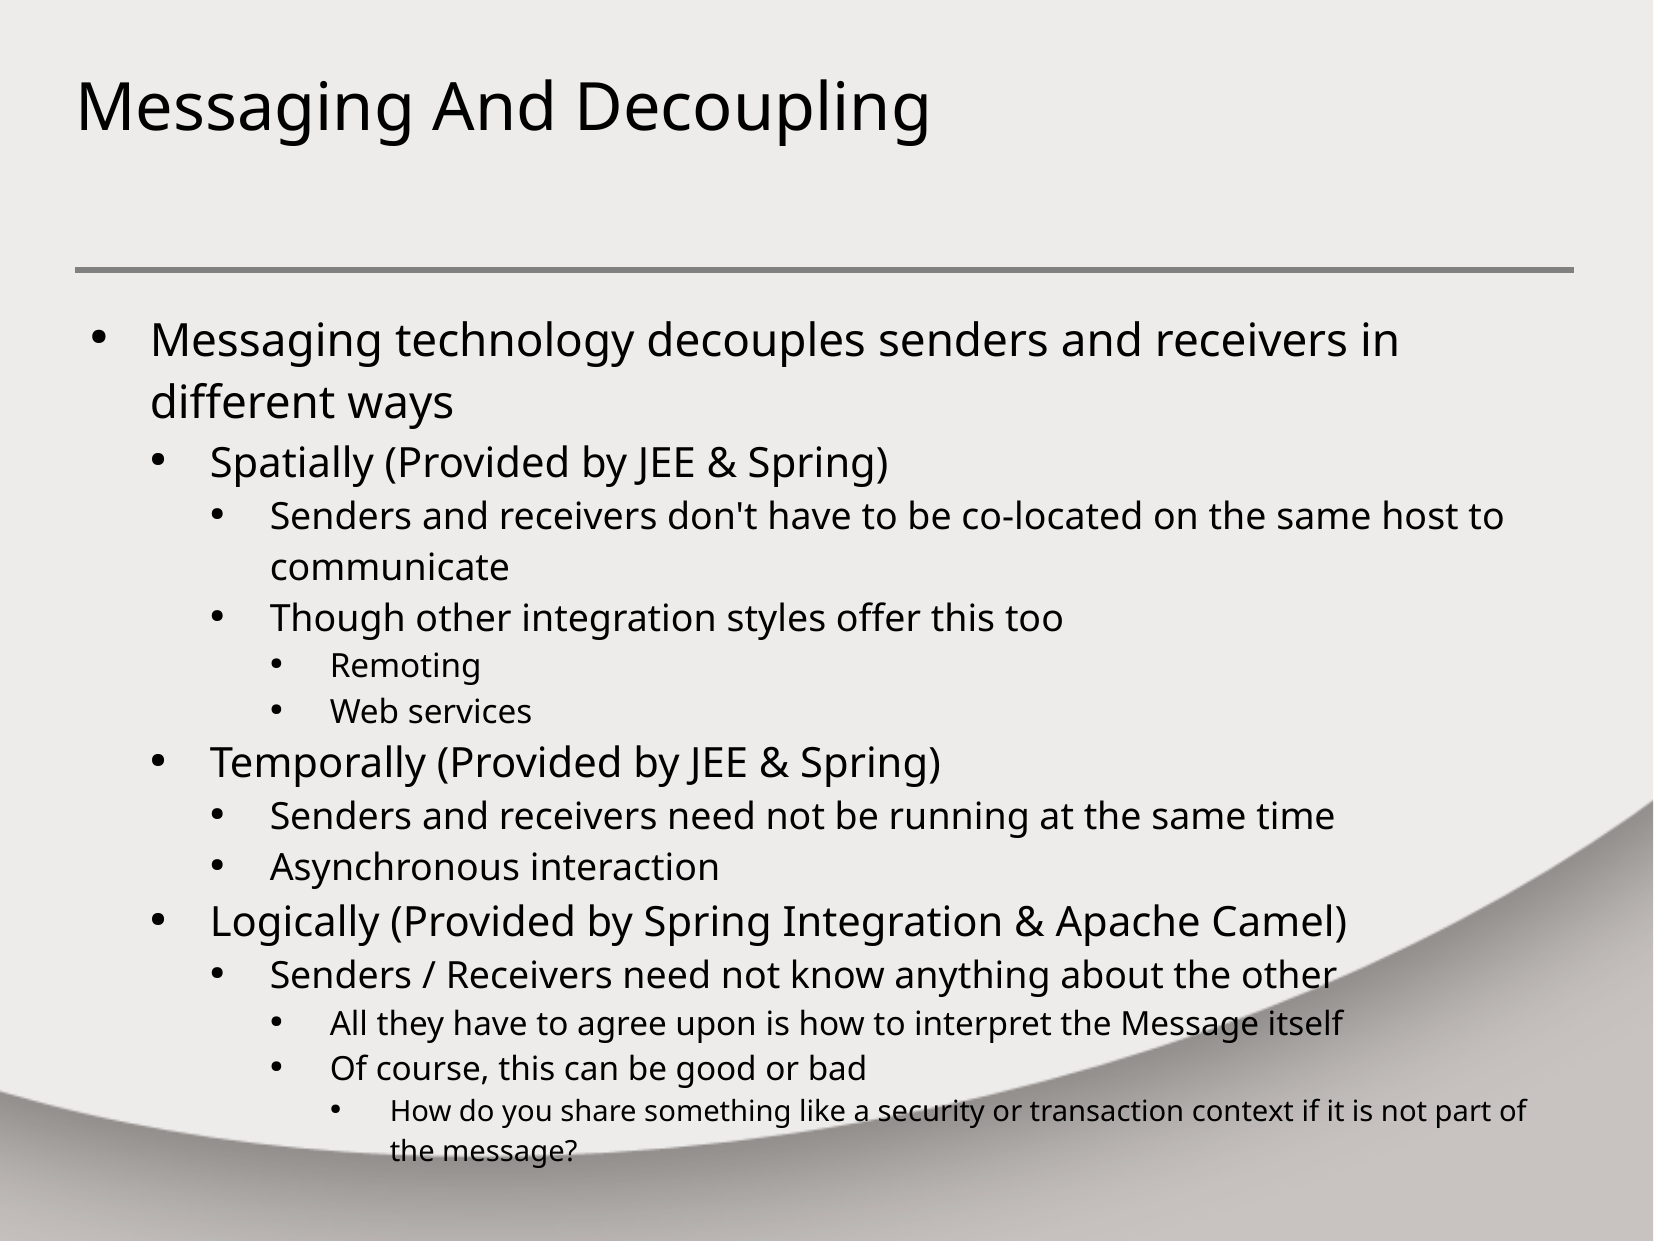

# Messaging And Decoupling
Messaging technology decouples senders and receivers in different ways
Spatially (Provided by JEE & Spring)
Senders and receivers don't have to be co-located on the same host to communicate
Though other integration styles offer this too
Remoting
Web services
Temporally (Provided by JEE & Spring)
Senders and receivers need not be running at the same time
Asynchronous interaction
Logically (Provided by Spring Integration & Apache Camel)
Senders / Receivers need not know anything about the other
All they have to agree upon is how to interpret the Message itself
Of course, this can be good or bad
How do you share something like a security or transaction context if it is not part of the message?